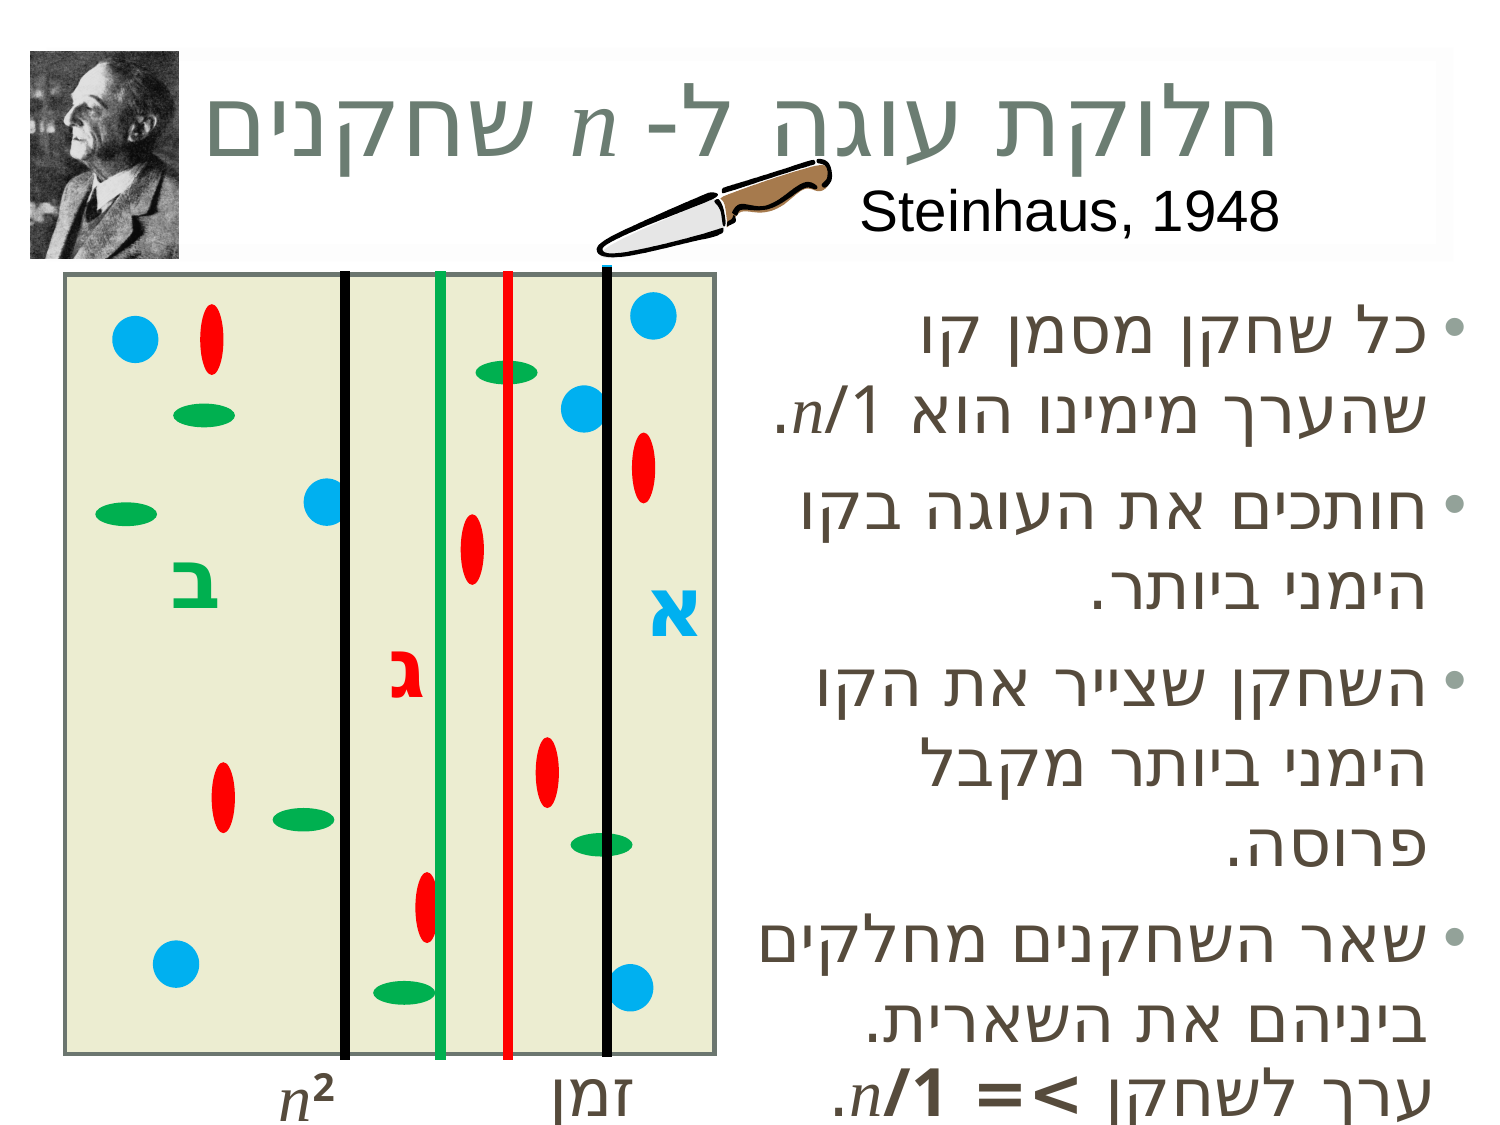

חלוקת עוגה ל- n שחקנים
Steinhaus, 1948
כל שחקן מסמן קו שהערך מימינו הוא 1/n.
חותכים את העוגה בקו הימני ביותר.
השחקן שצייר את הקו הימני ביותר מקבל פרוסה.
שאר השחקנים מחלקים ביניהם את השארית.
ב
א
ג
זמן ביצוע:
ערך לשחקן >= 1/n.
n2